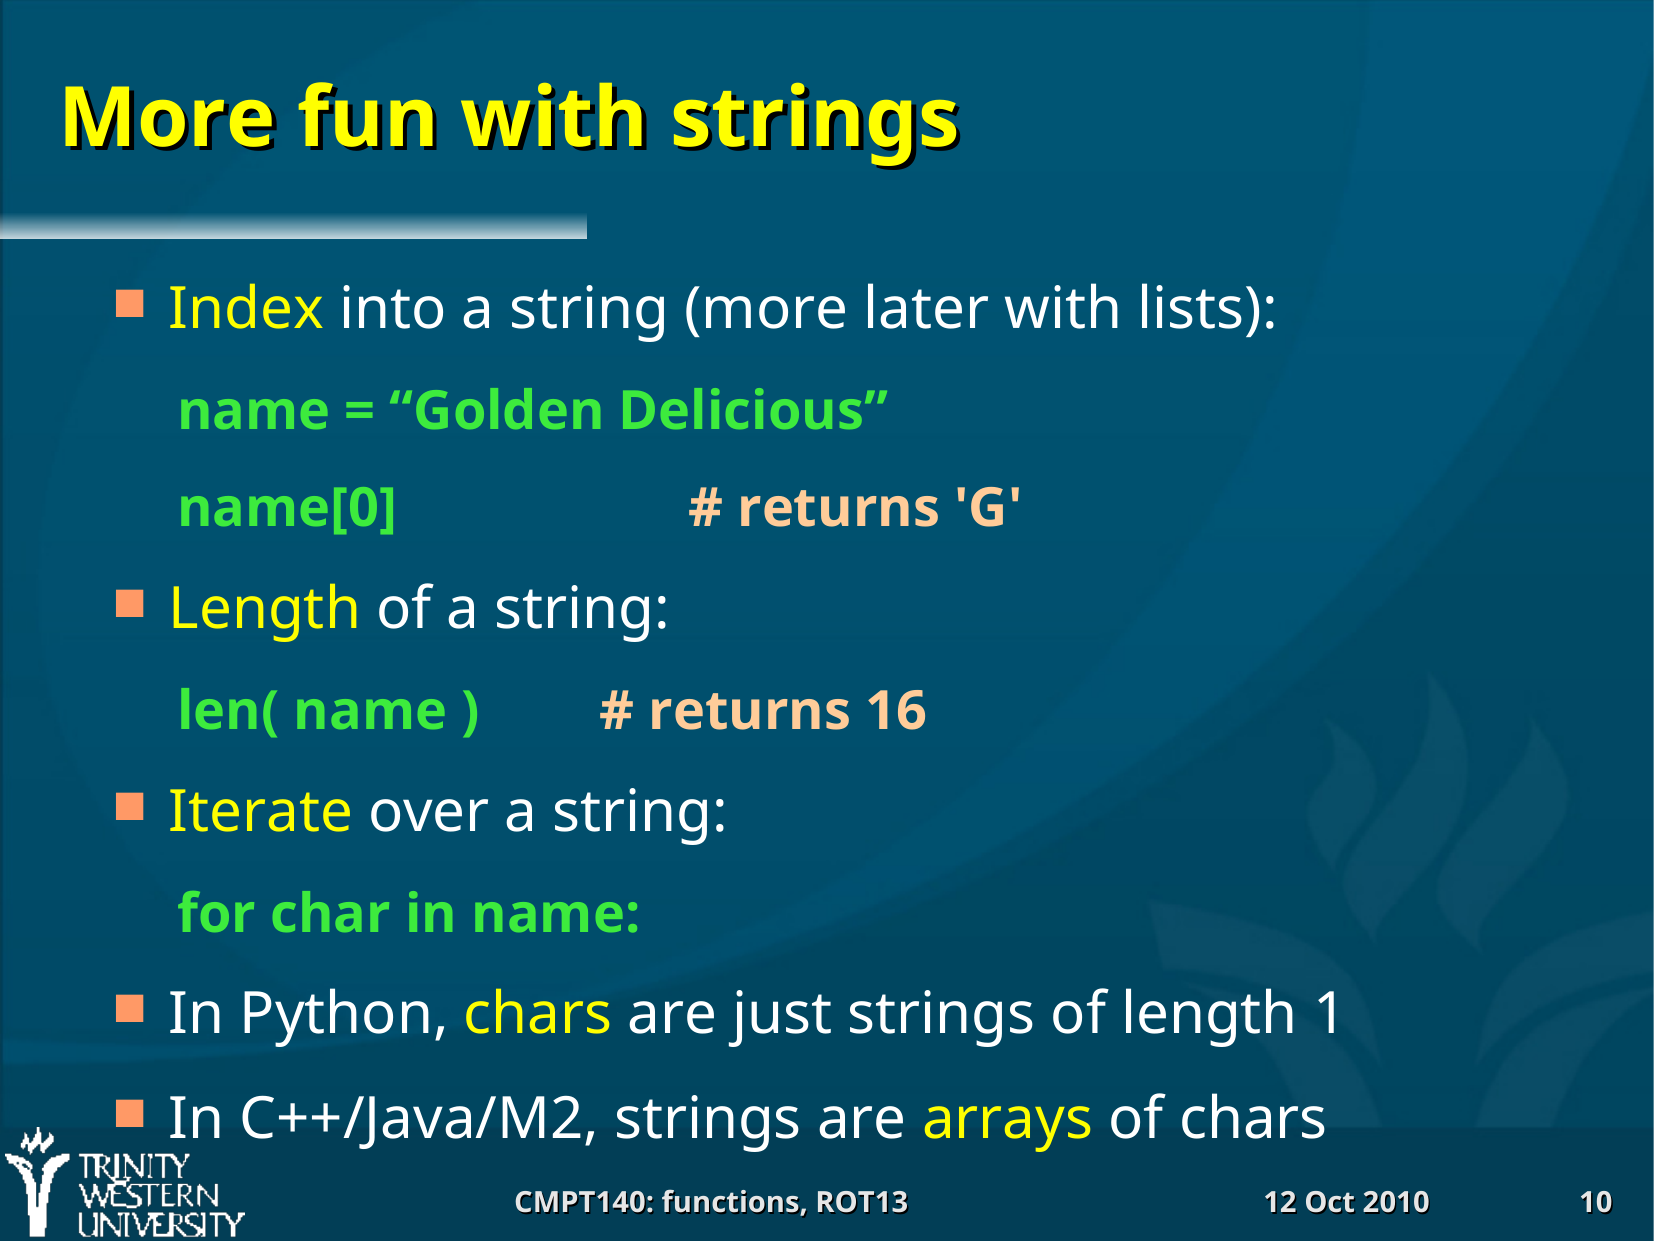

# More fun with strings
Index into a string (more later with lists):
name = “Golden Delicious”
name[0]				 # returns 'G'
Length of a string:
len( name )		# returns 16
Iterate over a string:
for char in name:
In Python, chars are just strings of length 1
In C++/Java/M2, strings are arrays of chars
CMPT140: functions, ROT13
12 Oct 2010
10